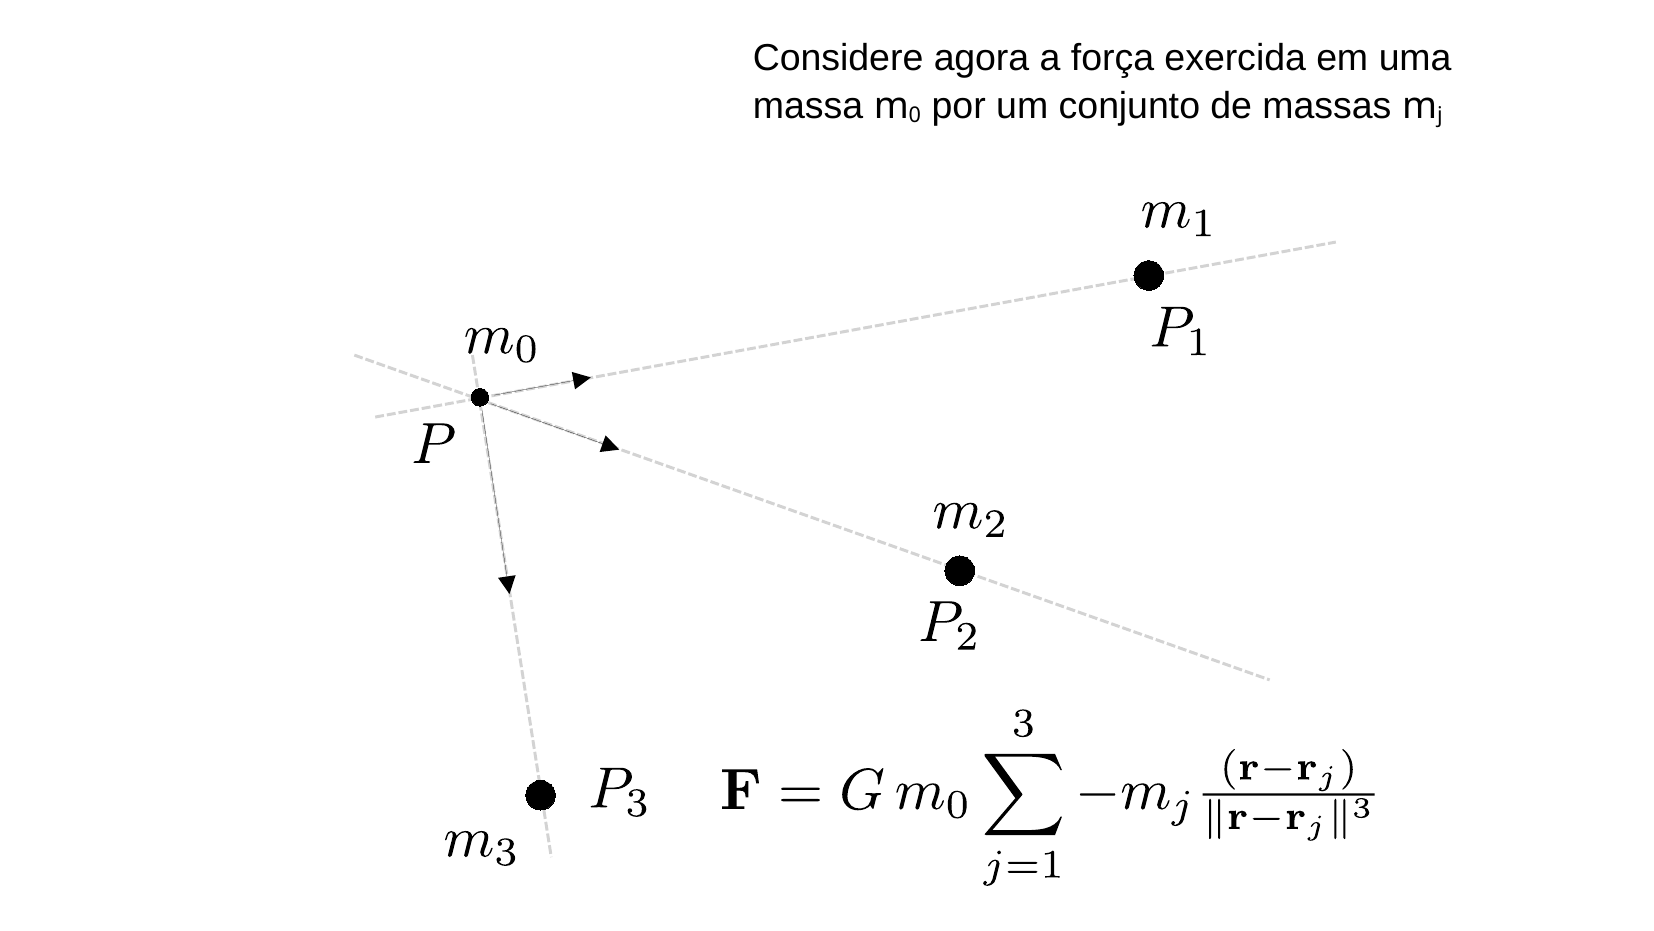

Considere agora a força exercida em uma massa m0 por um conjunto de massas mj